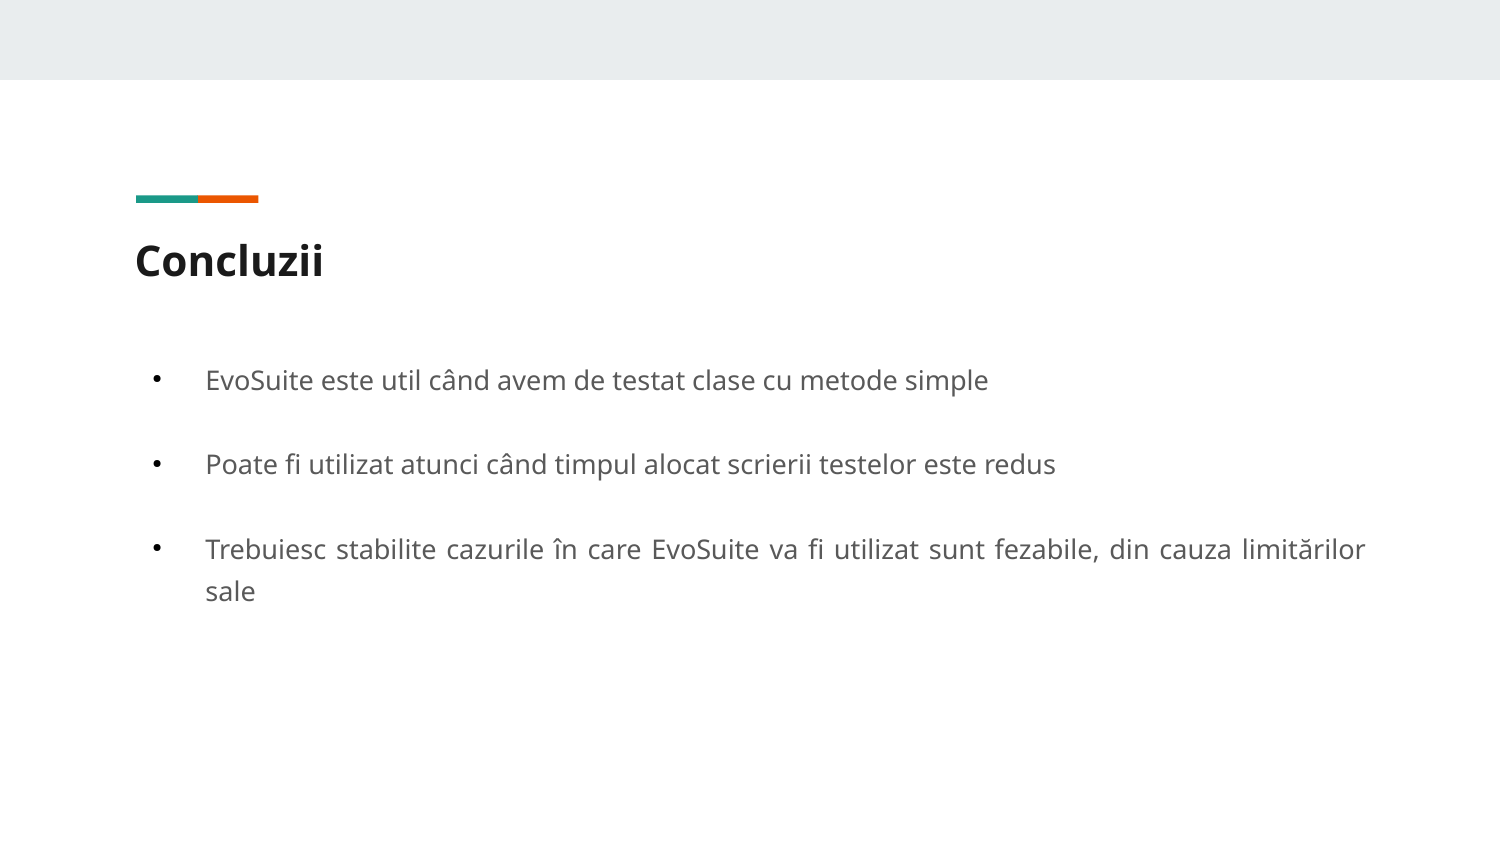

# Concluzii
EvoSuite este util când avem de testat clase cu metode simple
Poate fi utilizat atunci când timpul alocat scrierii testelor este redus
Trebuiesc stabilite cazurile în care EvoSuite va fi utilizat sunt fezabile, din cauza limitărilor sale